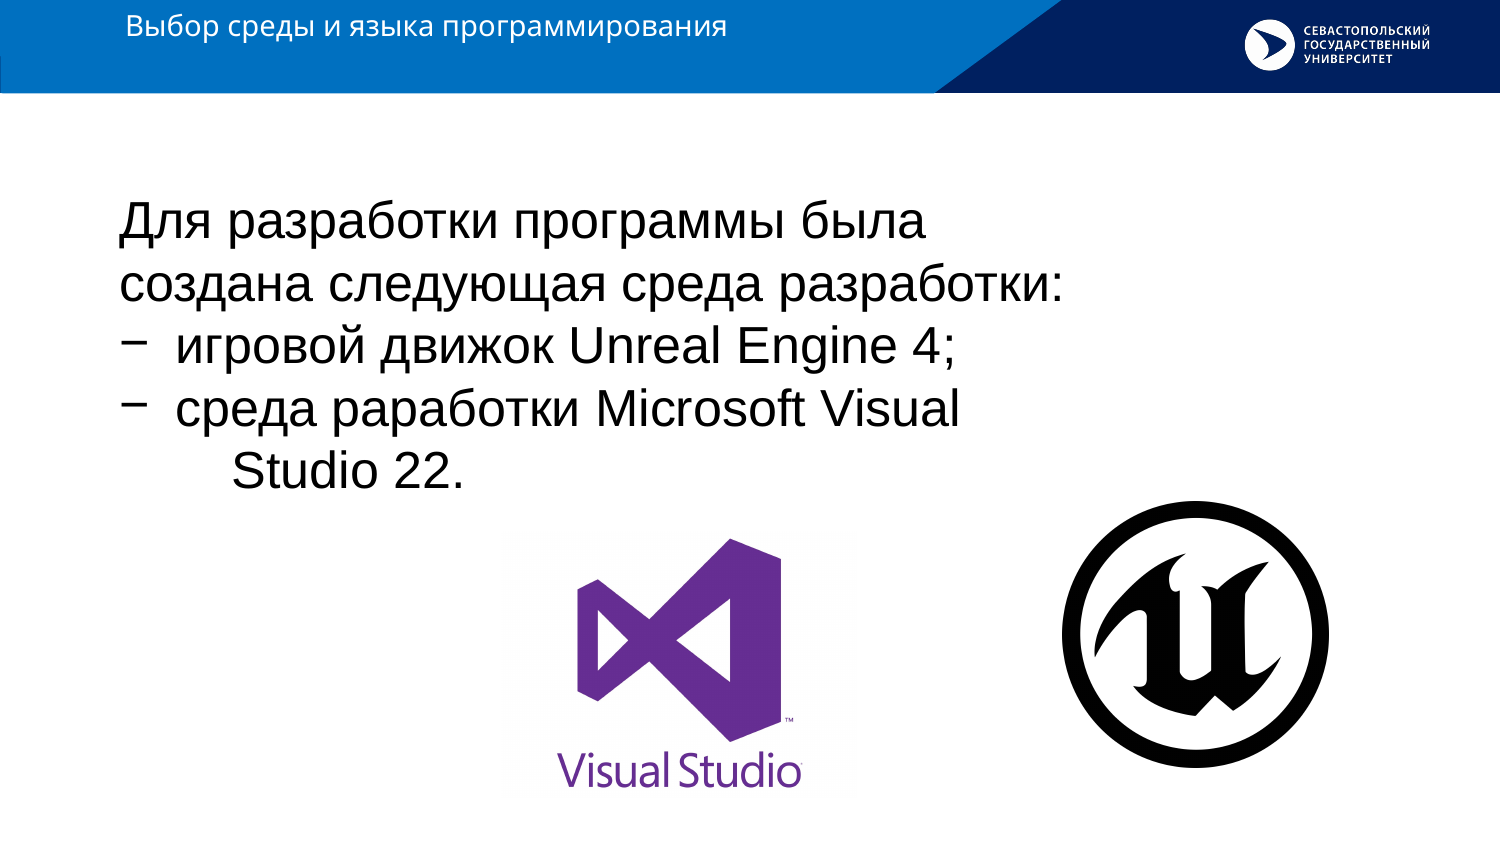

Выбор среды и языка программирования
Для разработки программы была создана следующая среда разработки:
игровой движок Unreal Engine 4;
среда раработки Microsoft Visual Studio 22.